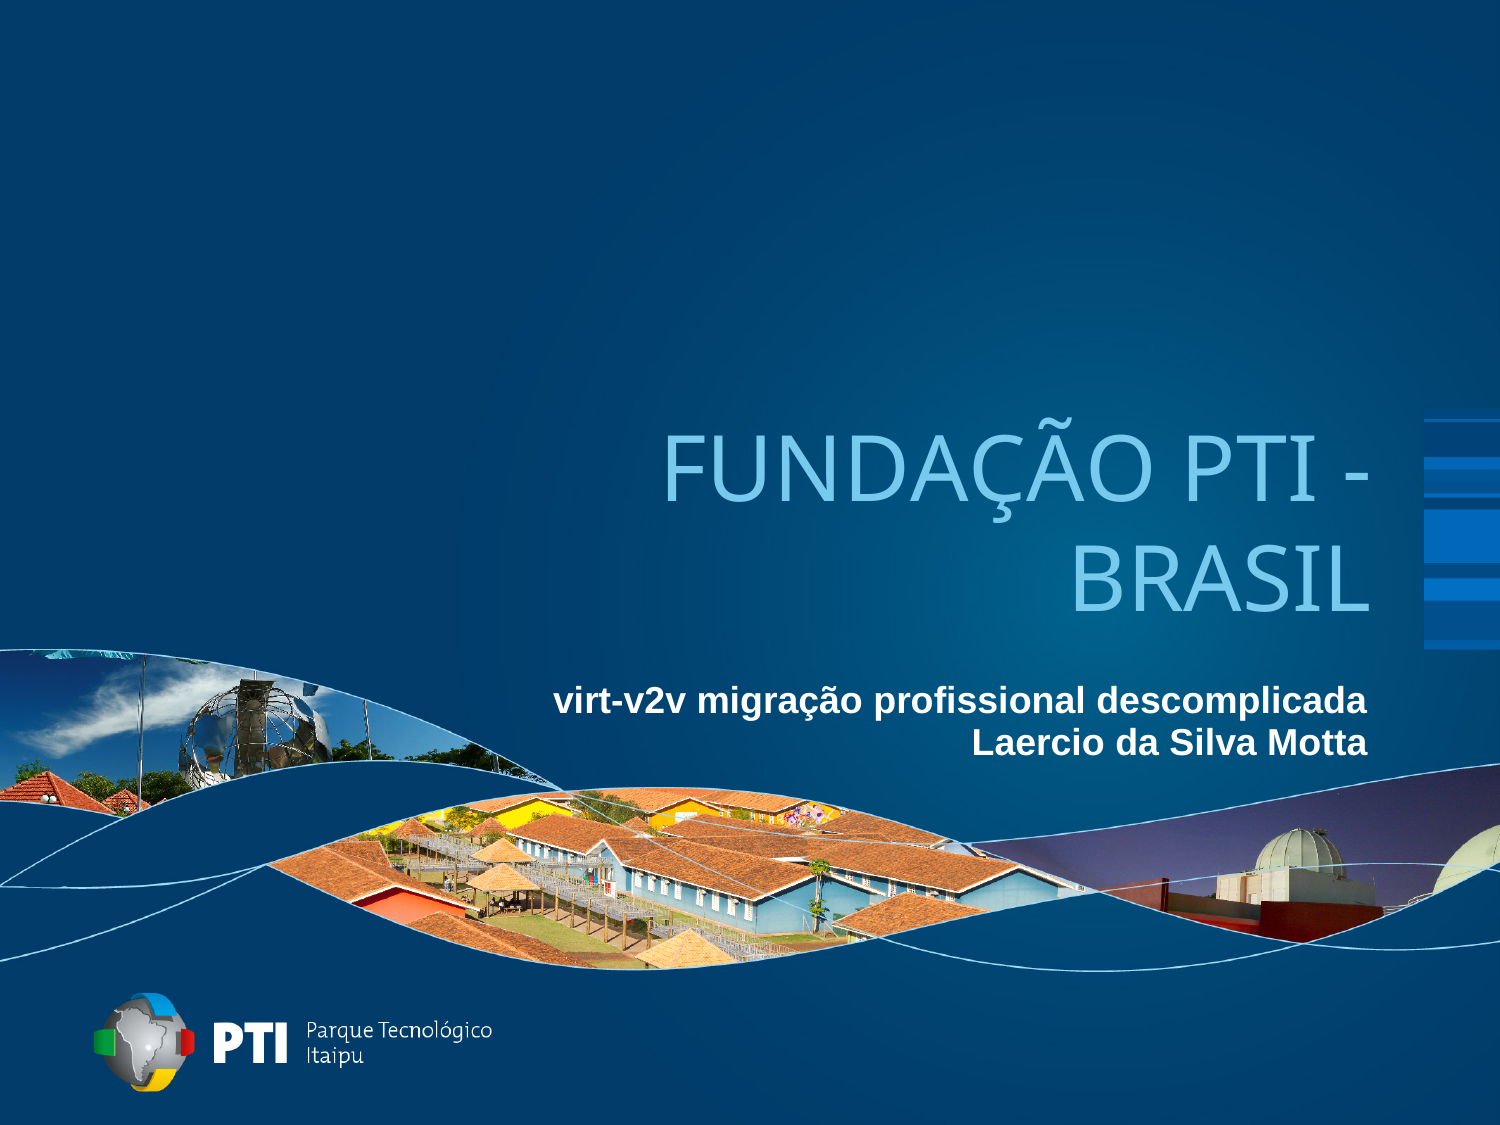

FUNDAÇÃO PTI - BRASIL
virt-v2v migração profissional descomplicada
Laercio da Silva Motta